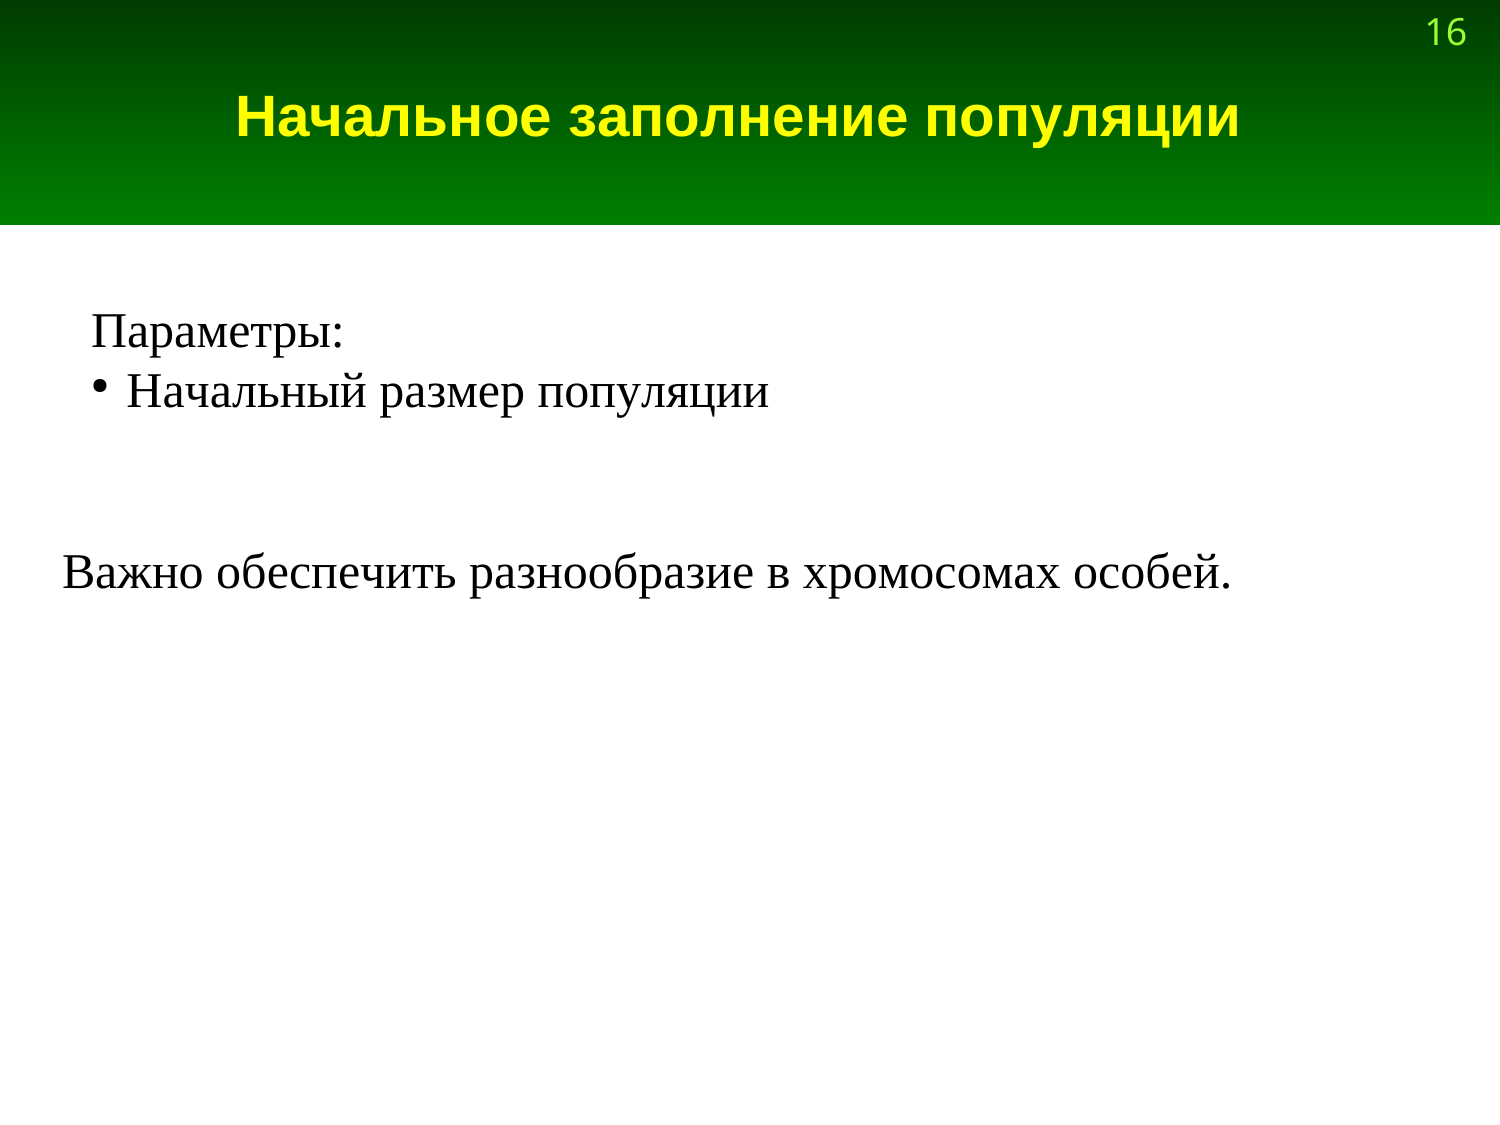

# Начальное заполнение популяции
Параметры:
Начальный размер популяции
Важно обеспечить разнообразие в хромосомах особей.